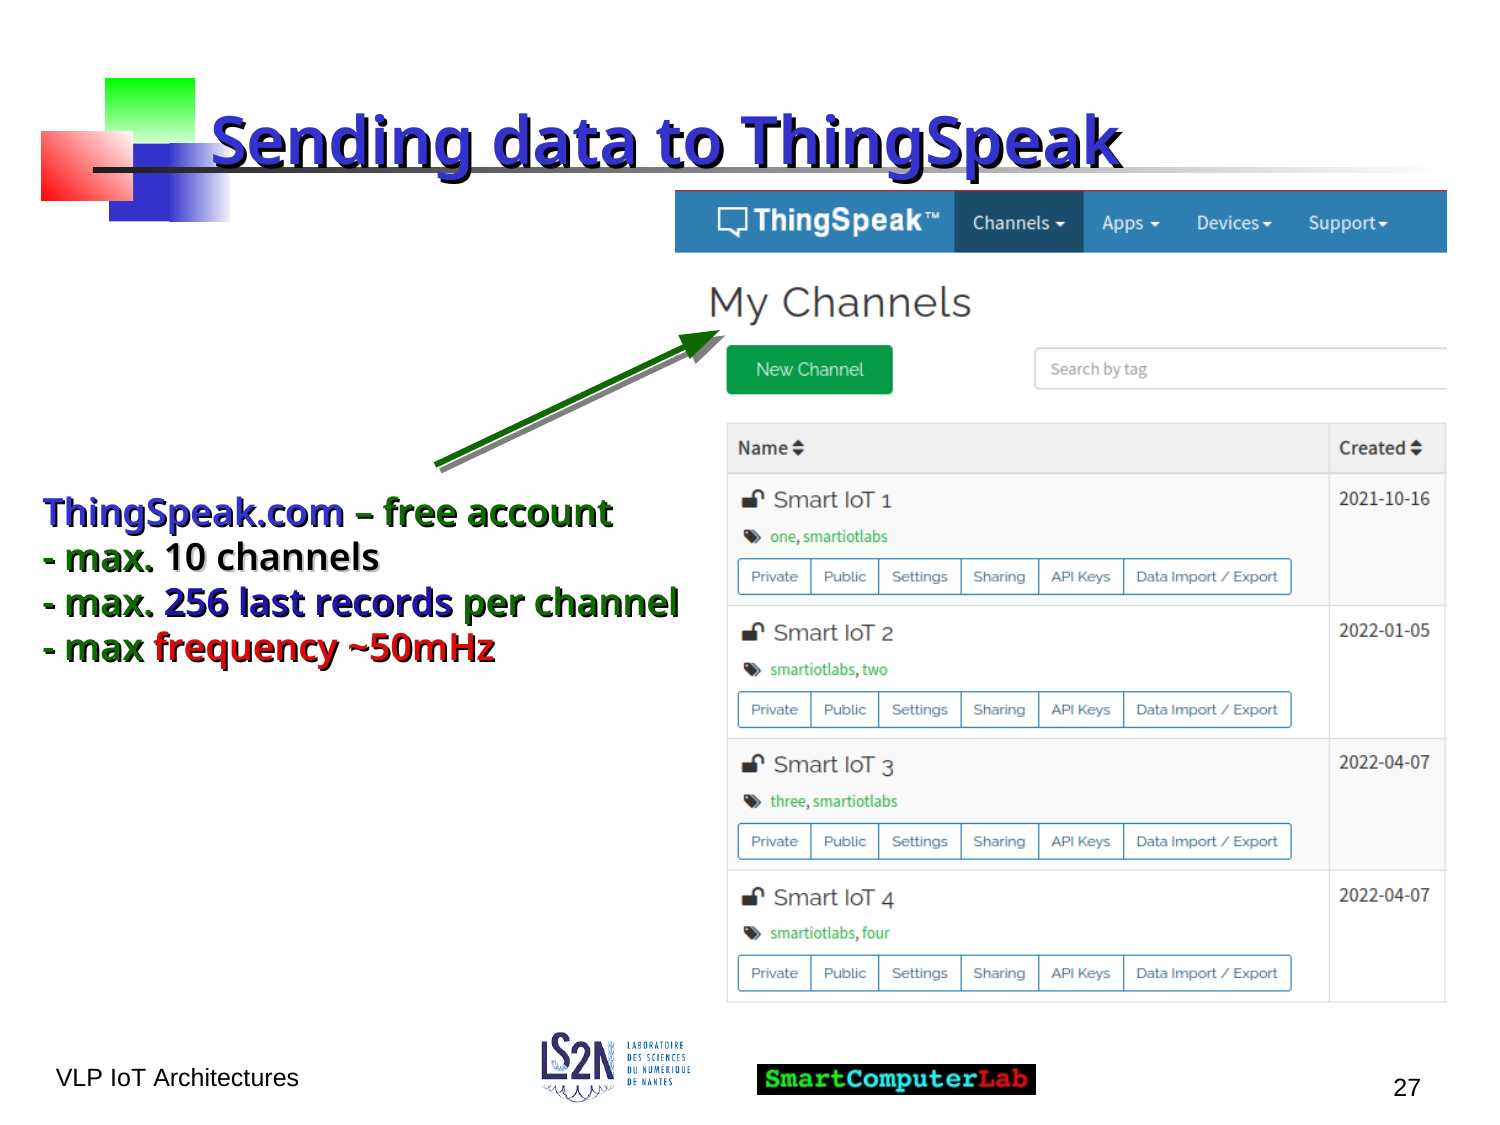

# Sending data to ThingSpeak
ThingSpeak.com – free account
- max. 10 channels
- max. 256 last records per channel
- max frequency ~50mHz
27